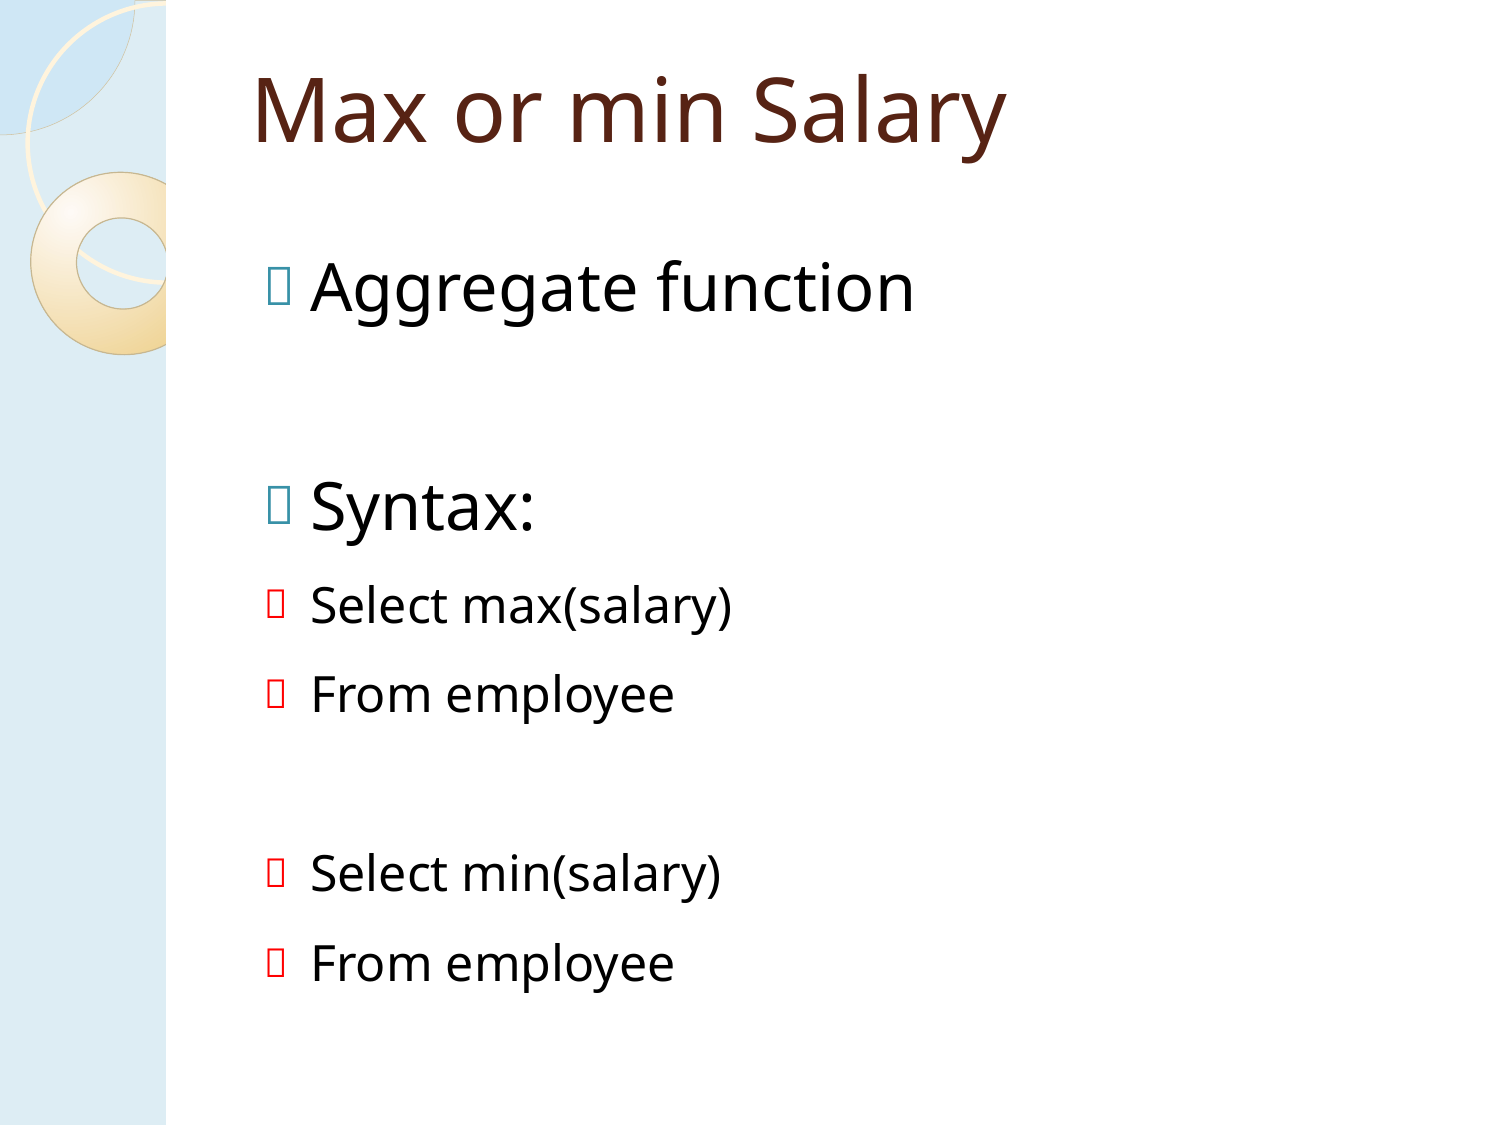

# Max or min Salary
Aggregate function
Syntax:
Select max(salary)
From employee
Select min(salary)
From employee